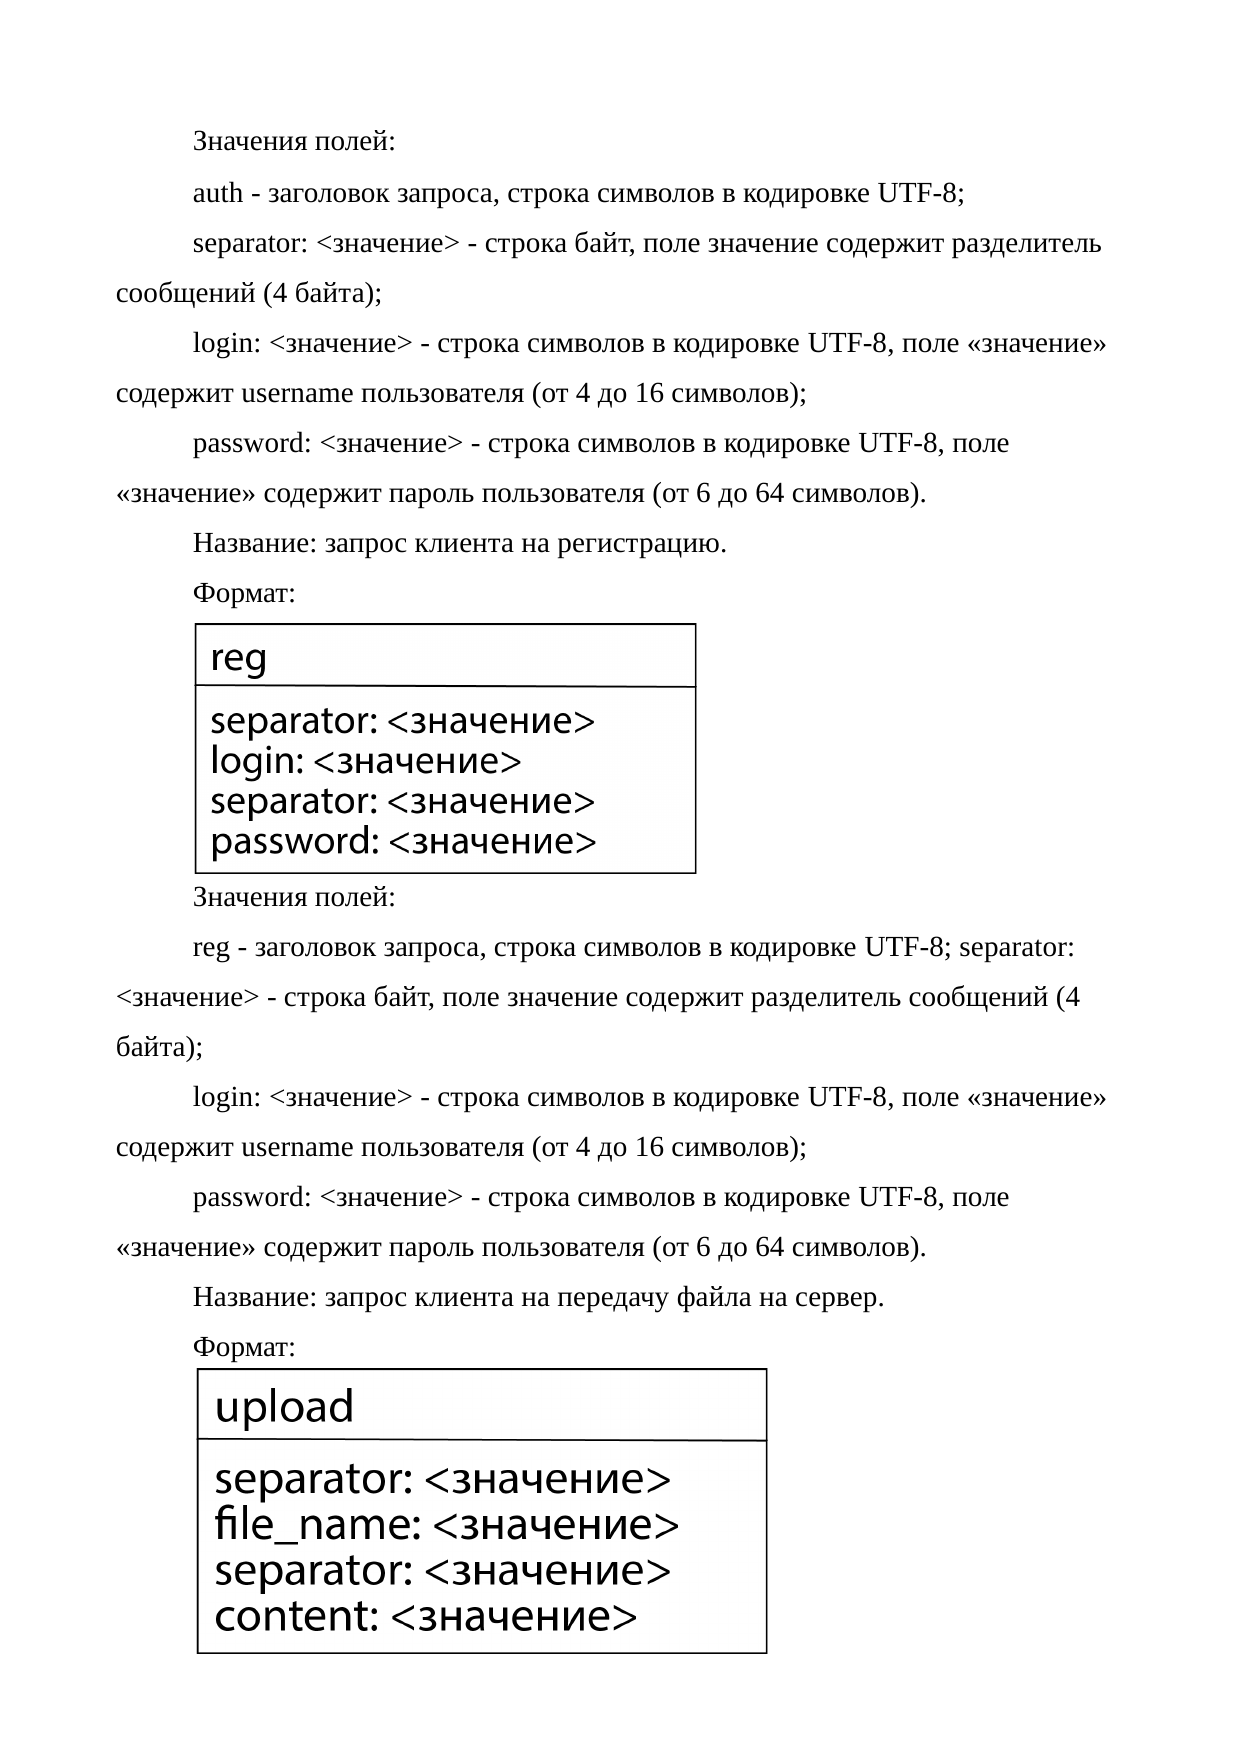

Значения полей:
auth - заголовок запроса, строка символов в кодировке UTF-8;
separator: <значение> - строка байт, поле значение содержит разделитель сообщений (4 байта);
login: <значение> - строка символов в кодировке UTF-8, поле «значение» содержит username пользователя (от 4 до 16 символов);
password: <значение> - строка символов в кодировке UTF-8, поле «значение» содержит пароль пользователя (от 6 до 64 символов).
Название: запрос клиента на регистрацию.
Формат:
Значения полей:
reg - заголовок запроса, строка символов в кодировке UTF-8; separator: <значение> - строка байт, поле значение содержит разделитель сообщений (4 байта);
login: <значение> - строка символов в кодировке UTF-8, поле «значение» содержит username пользователя (от 4 до 16 символов);
password: <значение> - строка символов в кодировке UTF-8, поле «значение» содержит пароль пользователя (от 6 до 64 символов).
Название: запрос клиента на передачу файла на сервер.
Формат: